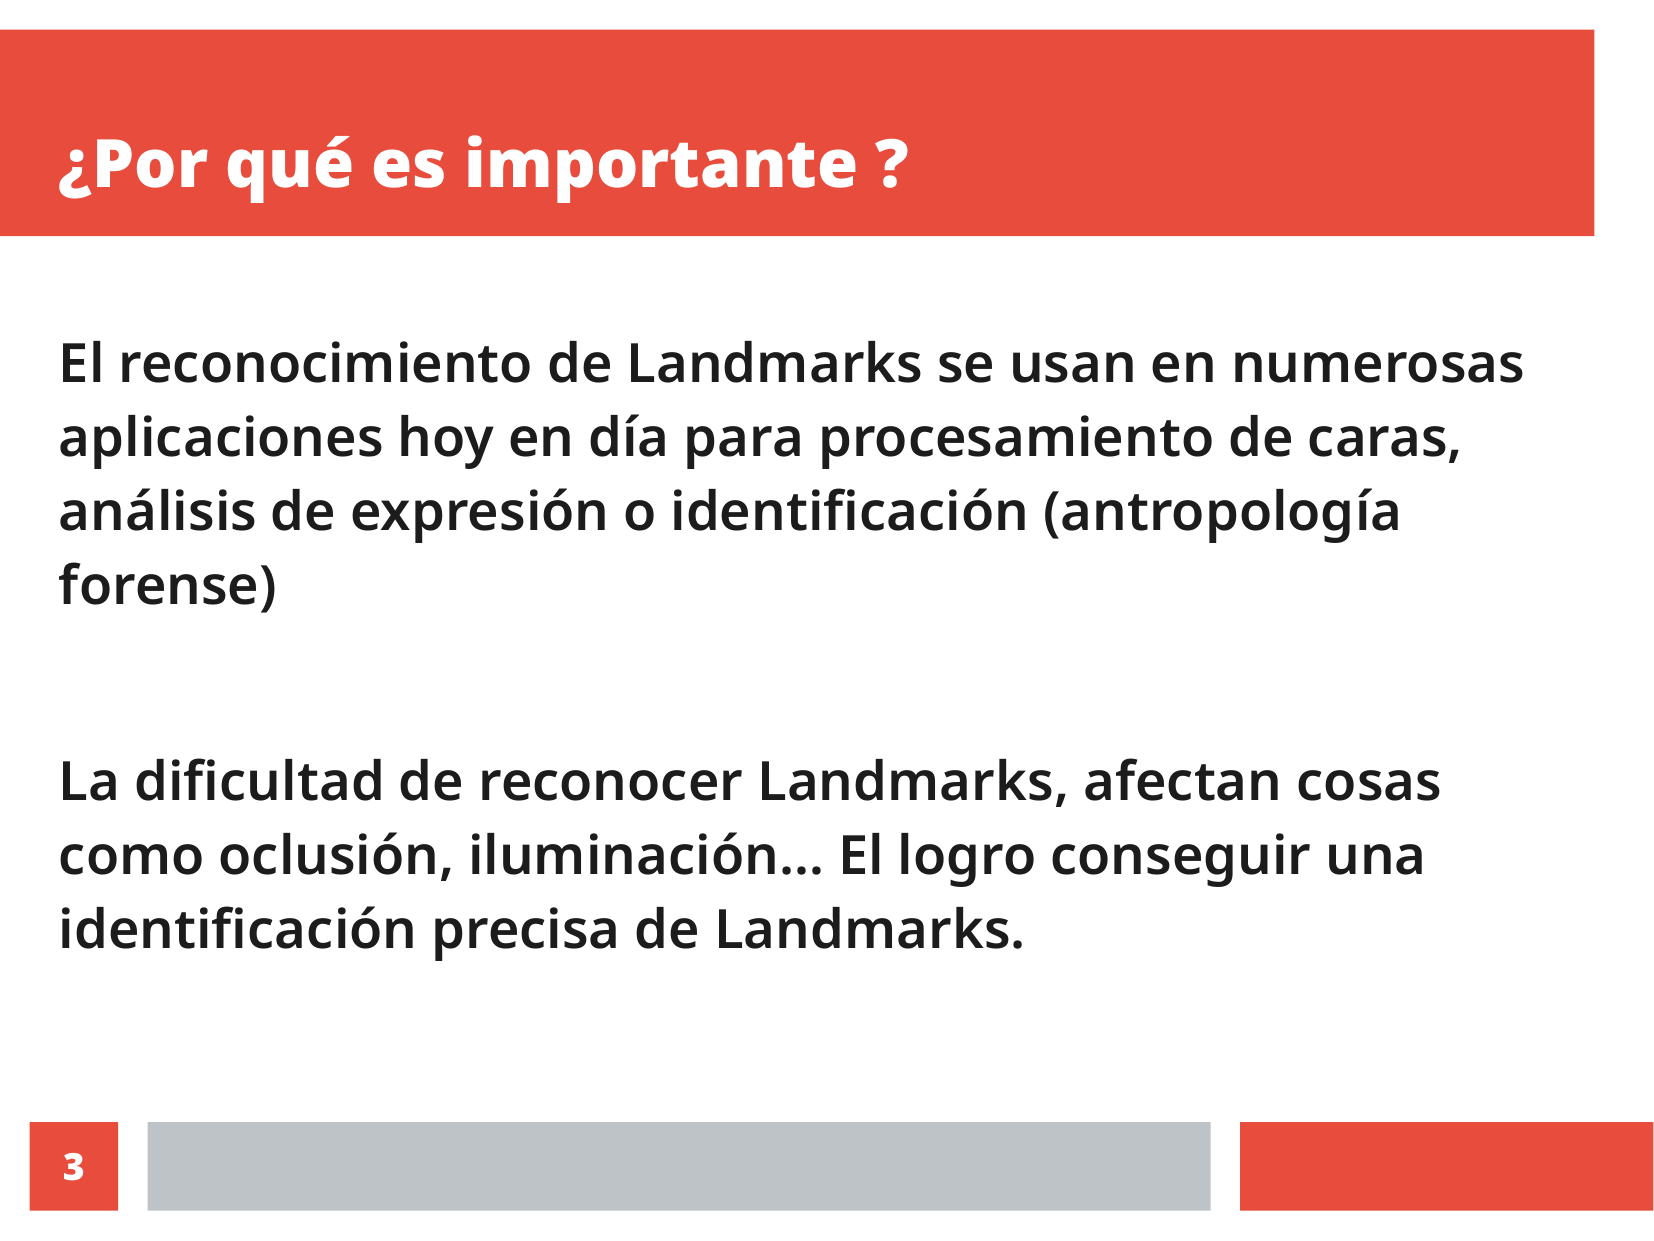

# ¿Por qué es importante ?
El reconocimiento de Landmarks se usan en numerosas aplicaciones hoy en día para procesamiento de caras, análisis de expresión o identificación (antropología forense)
La dificultad de reconocer Landmarks, afectan cosas como oclusión, iluminación… El logro conseguir una identificación precisa de Landmarks.
3